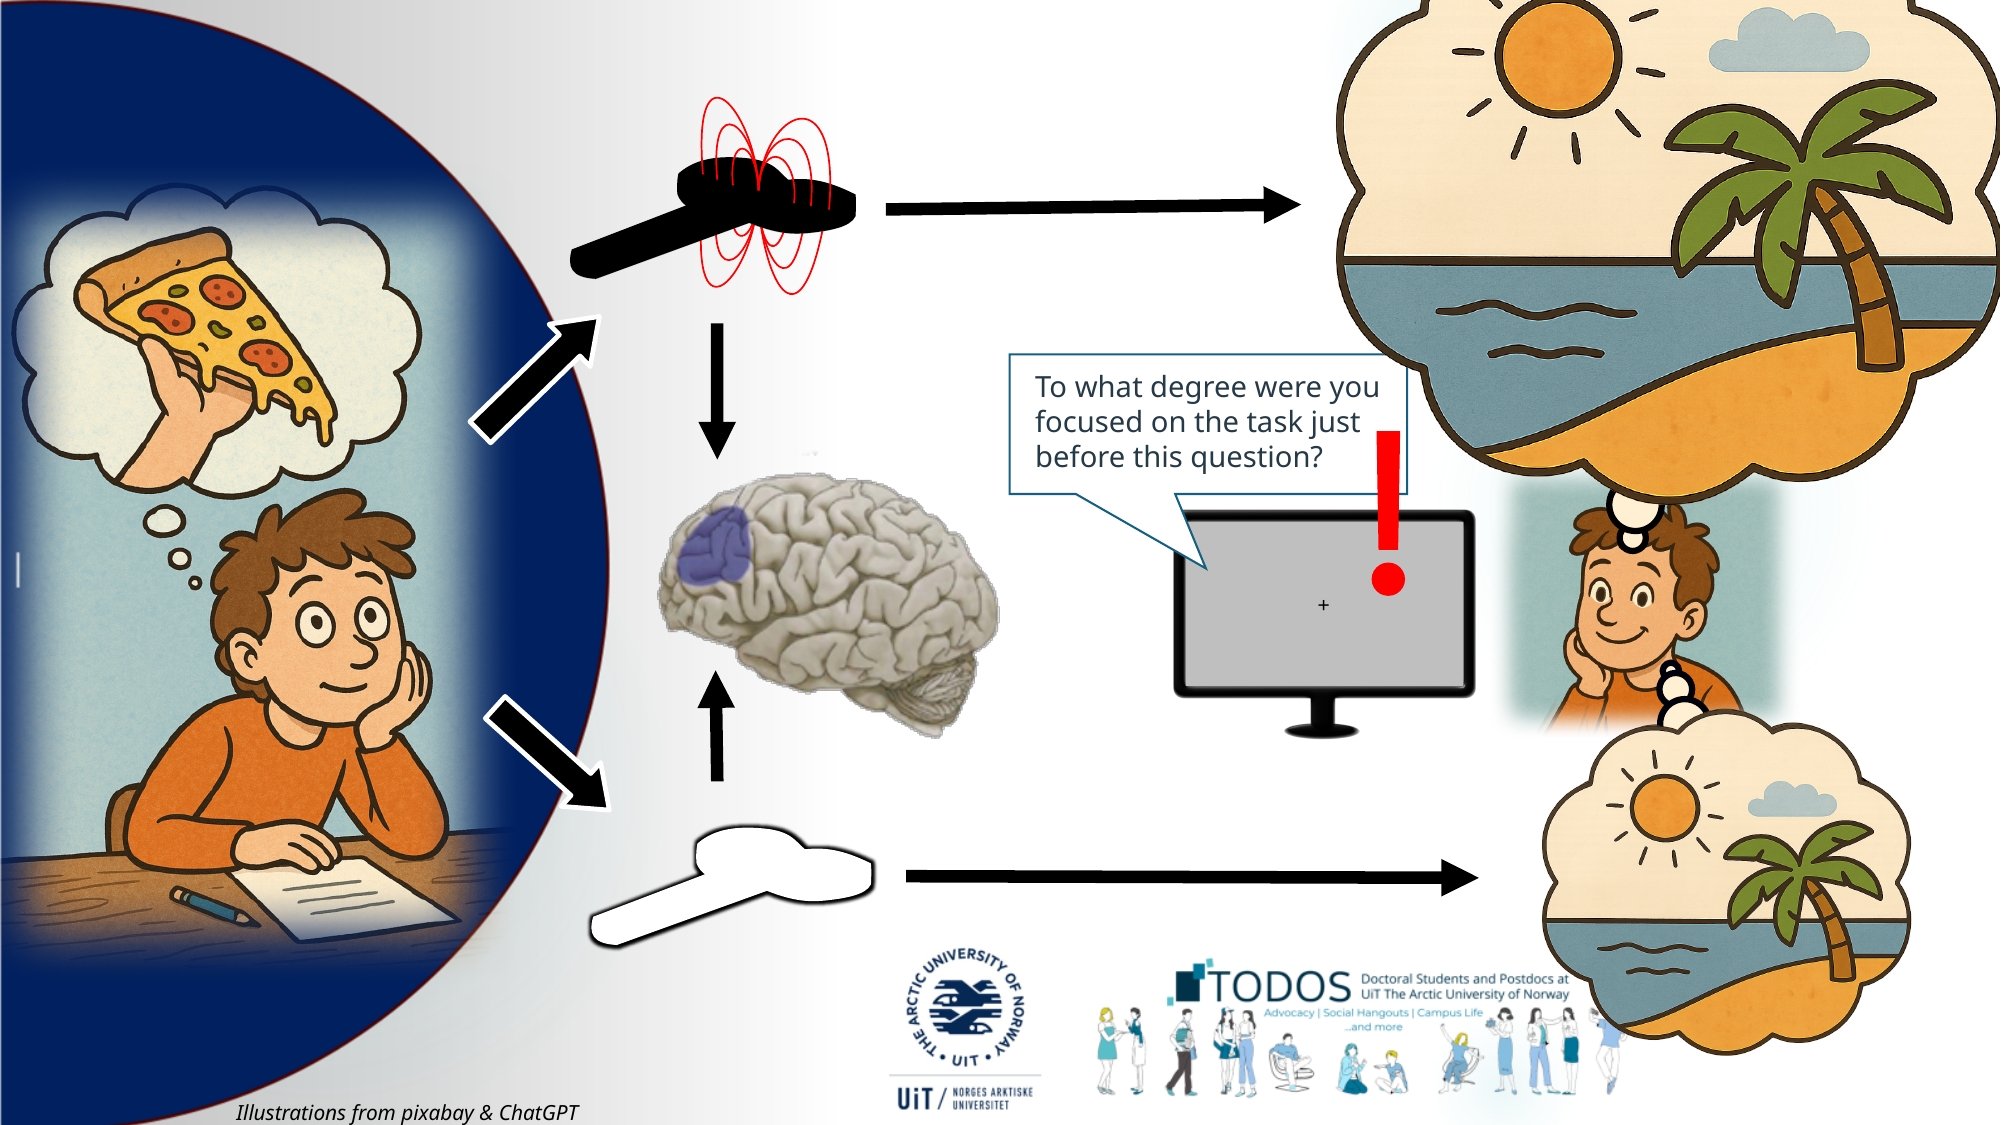

Increasing mind wandering with non-invasive brain stimulation
To what degree were you focused on the task just before this question?
+
Illustrations from pixabay & ChatGPT